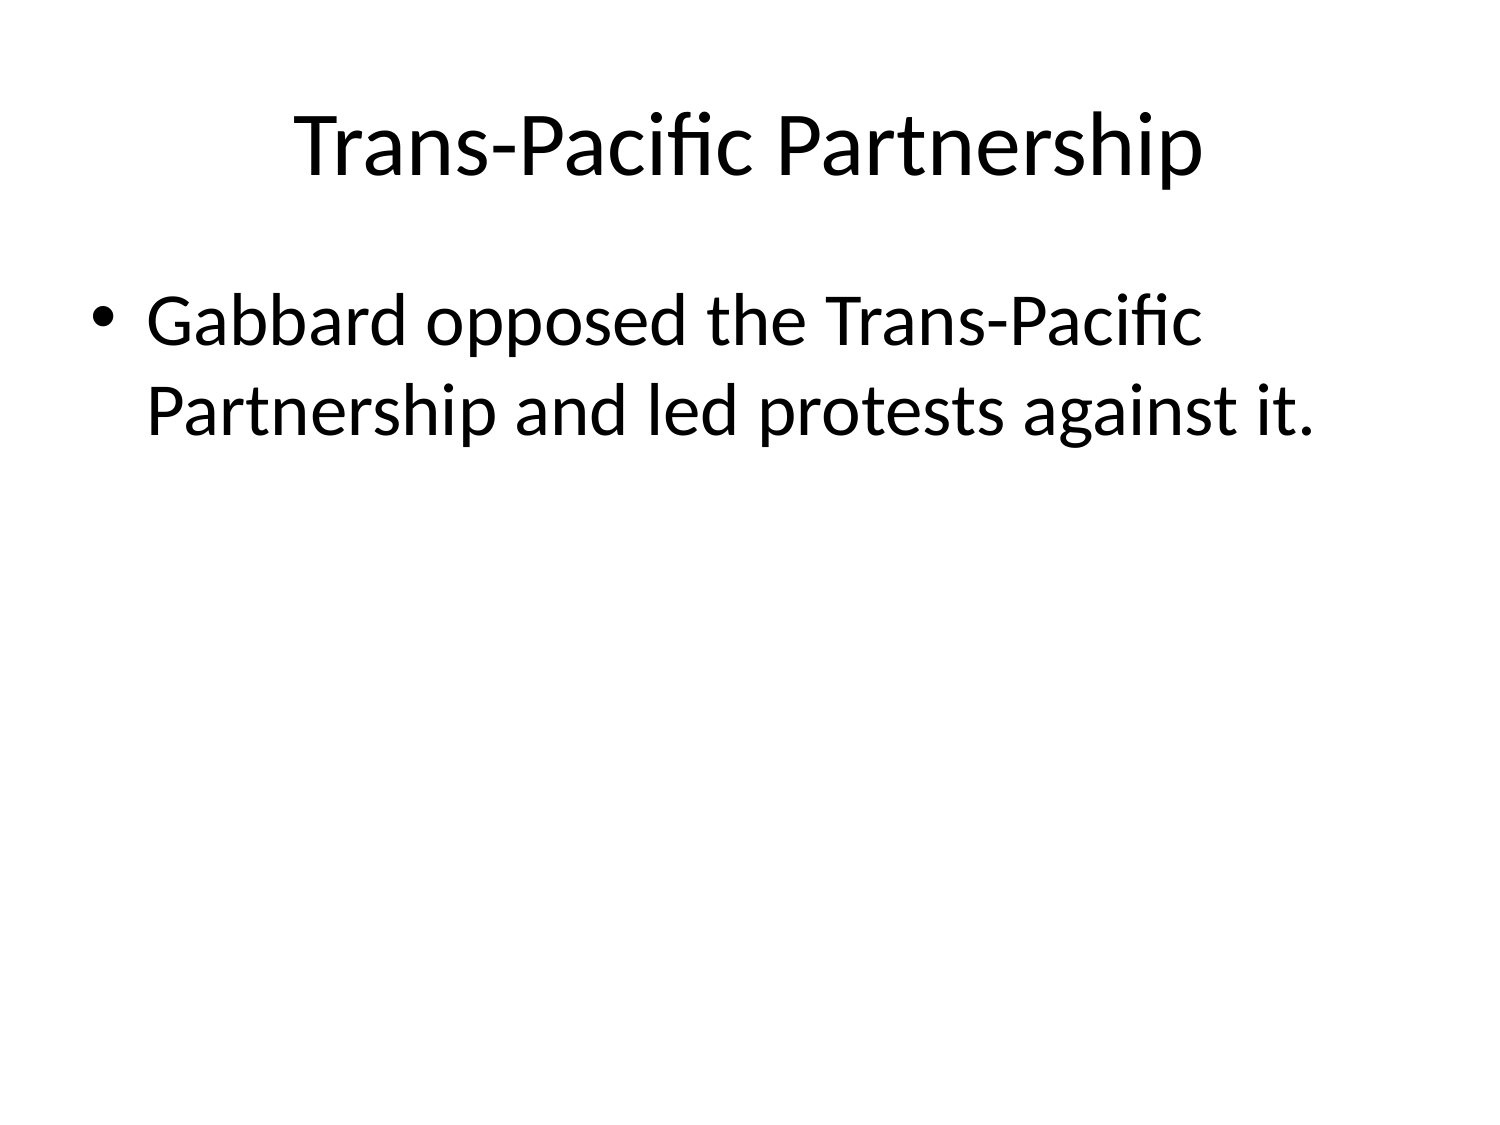

# Trans-Pacific Partnership
Gabbard opposed the Trans-Pacific Partnership and led protests against it.